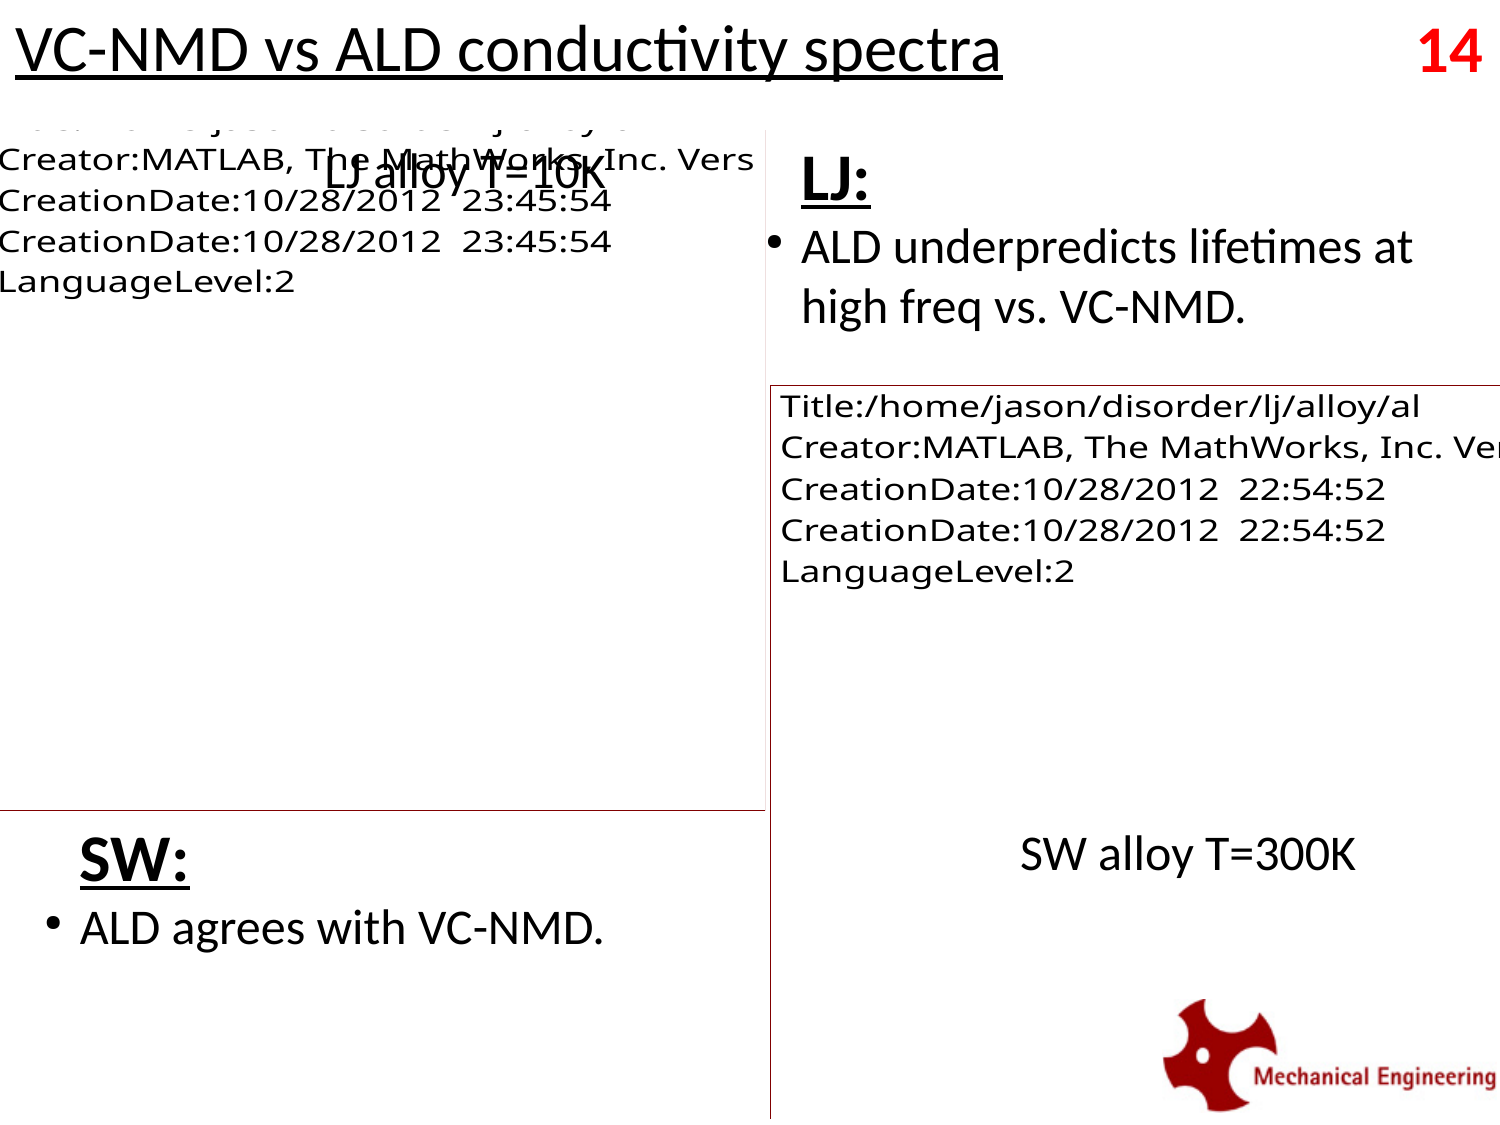

# VC-NMD vs ALD conductivity spectra
14
LJ:
ALD underpredicts lifetimes at high freq vs. VC-NMD.
LJ alloy T=10K
SW:
ALD agrees with VC-NMD.
SW alloy T=300K